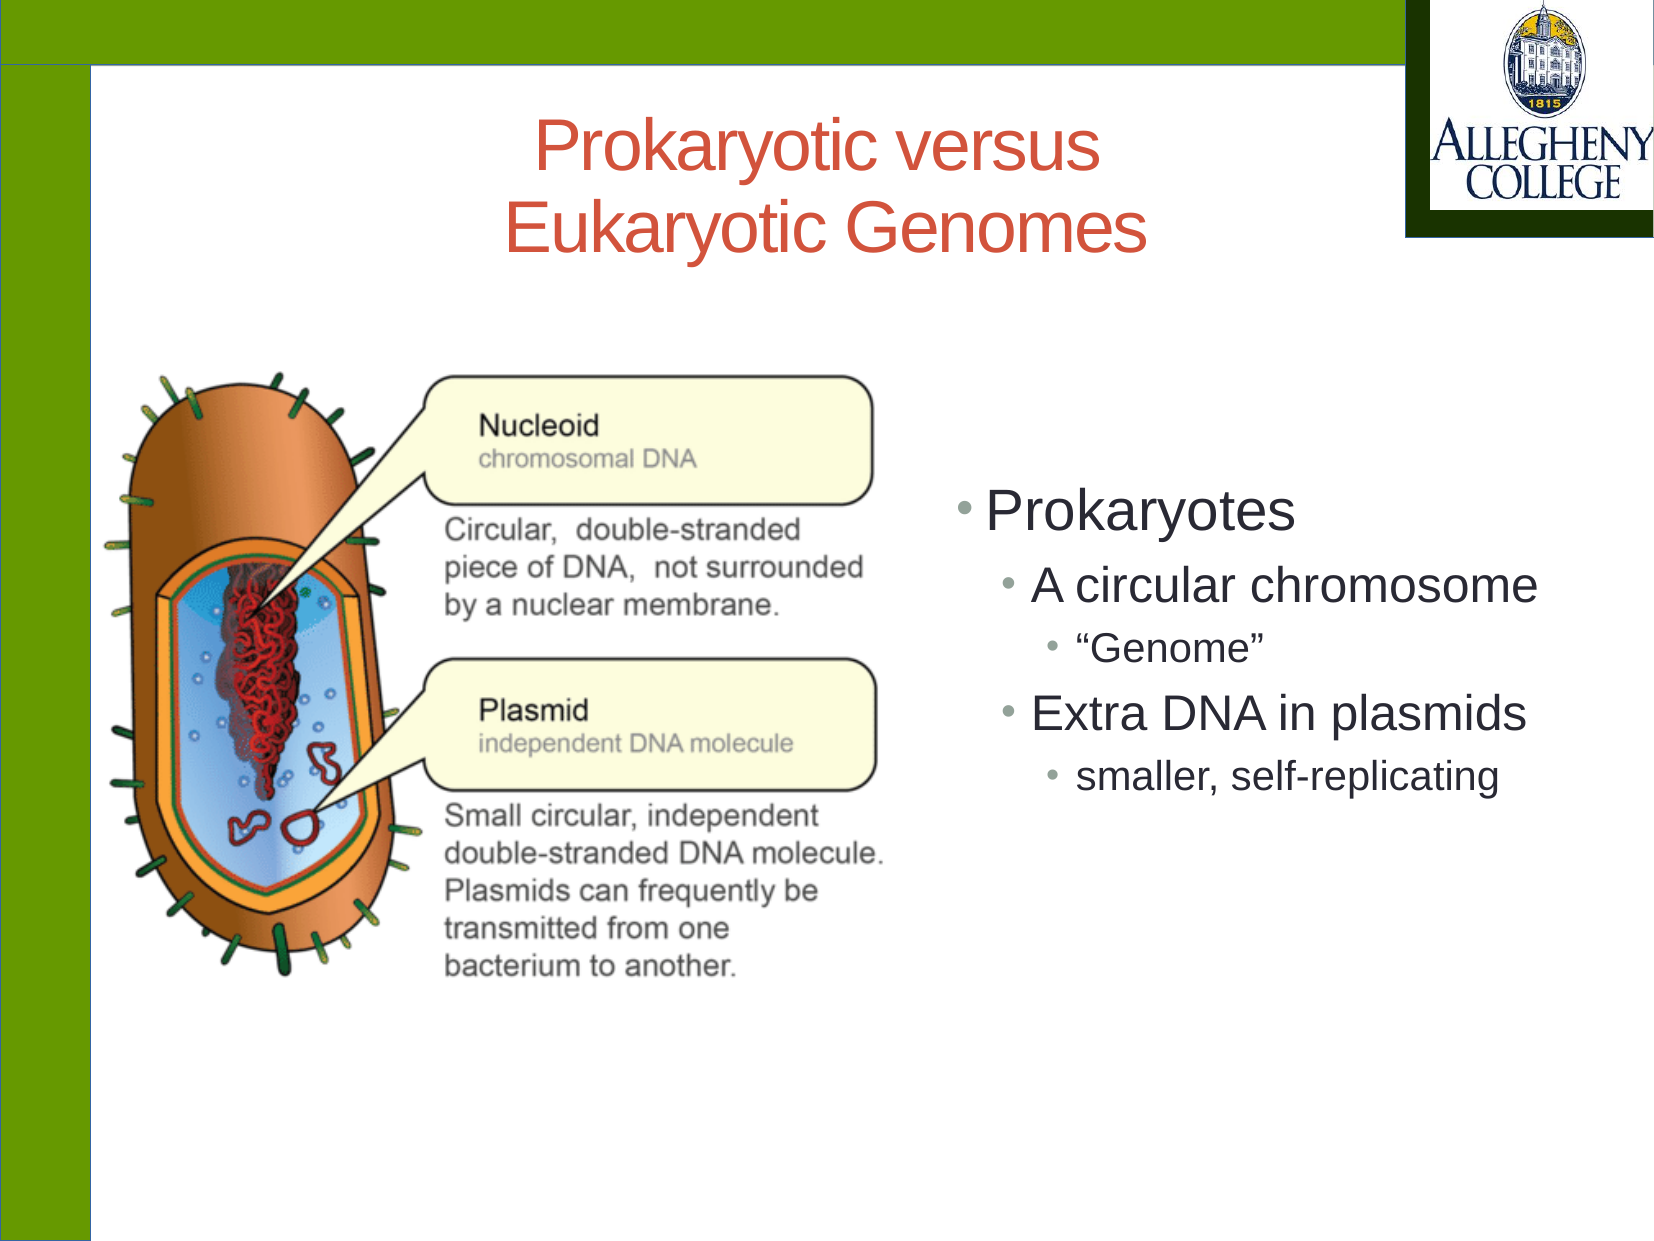

# Prokaryotic versus Eukaryotic Genomes
Prokaryotes
A circular chromosome
“Genome”
Extra DNA in plasmids
smaller, self-replicating